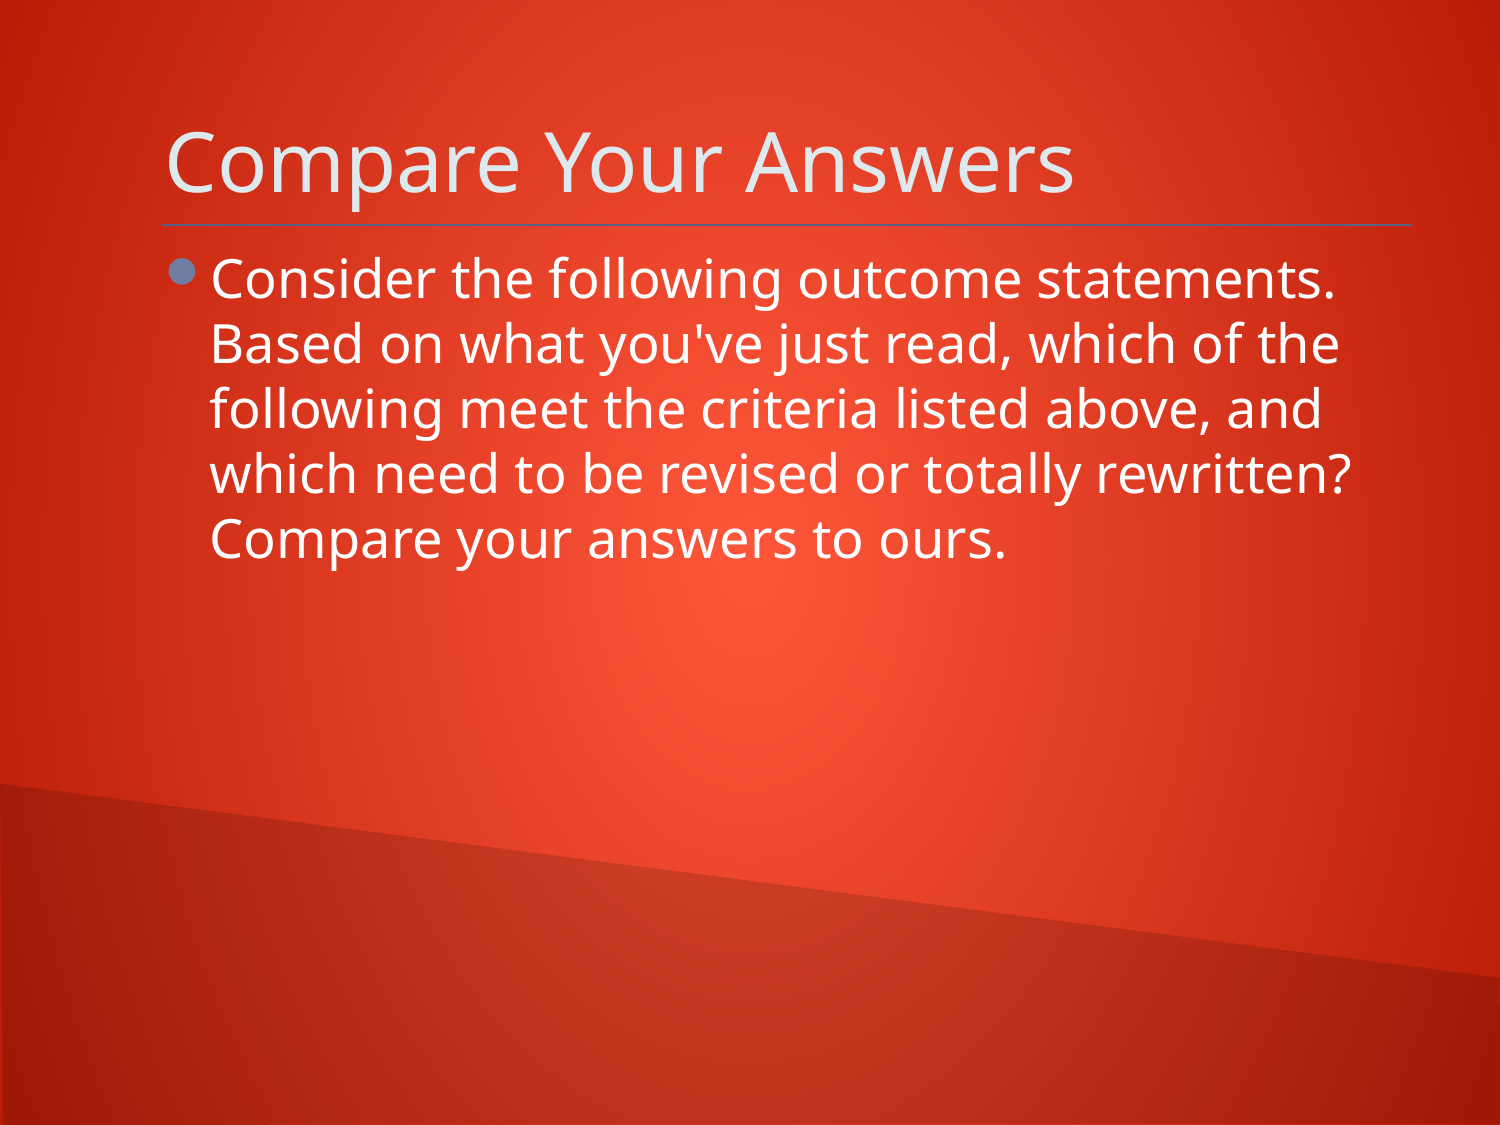

# Compare Your Answers
Consider the following outcome statements. Based on what you've just read, which of the following meet the criteria listed above, and which need to be revised or totally rewritten? Compare your answers to ours.